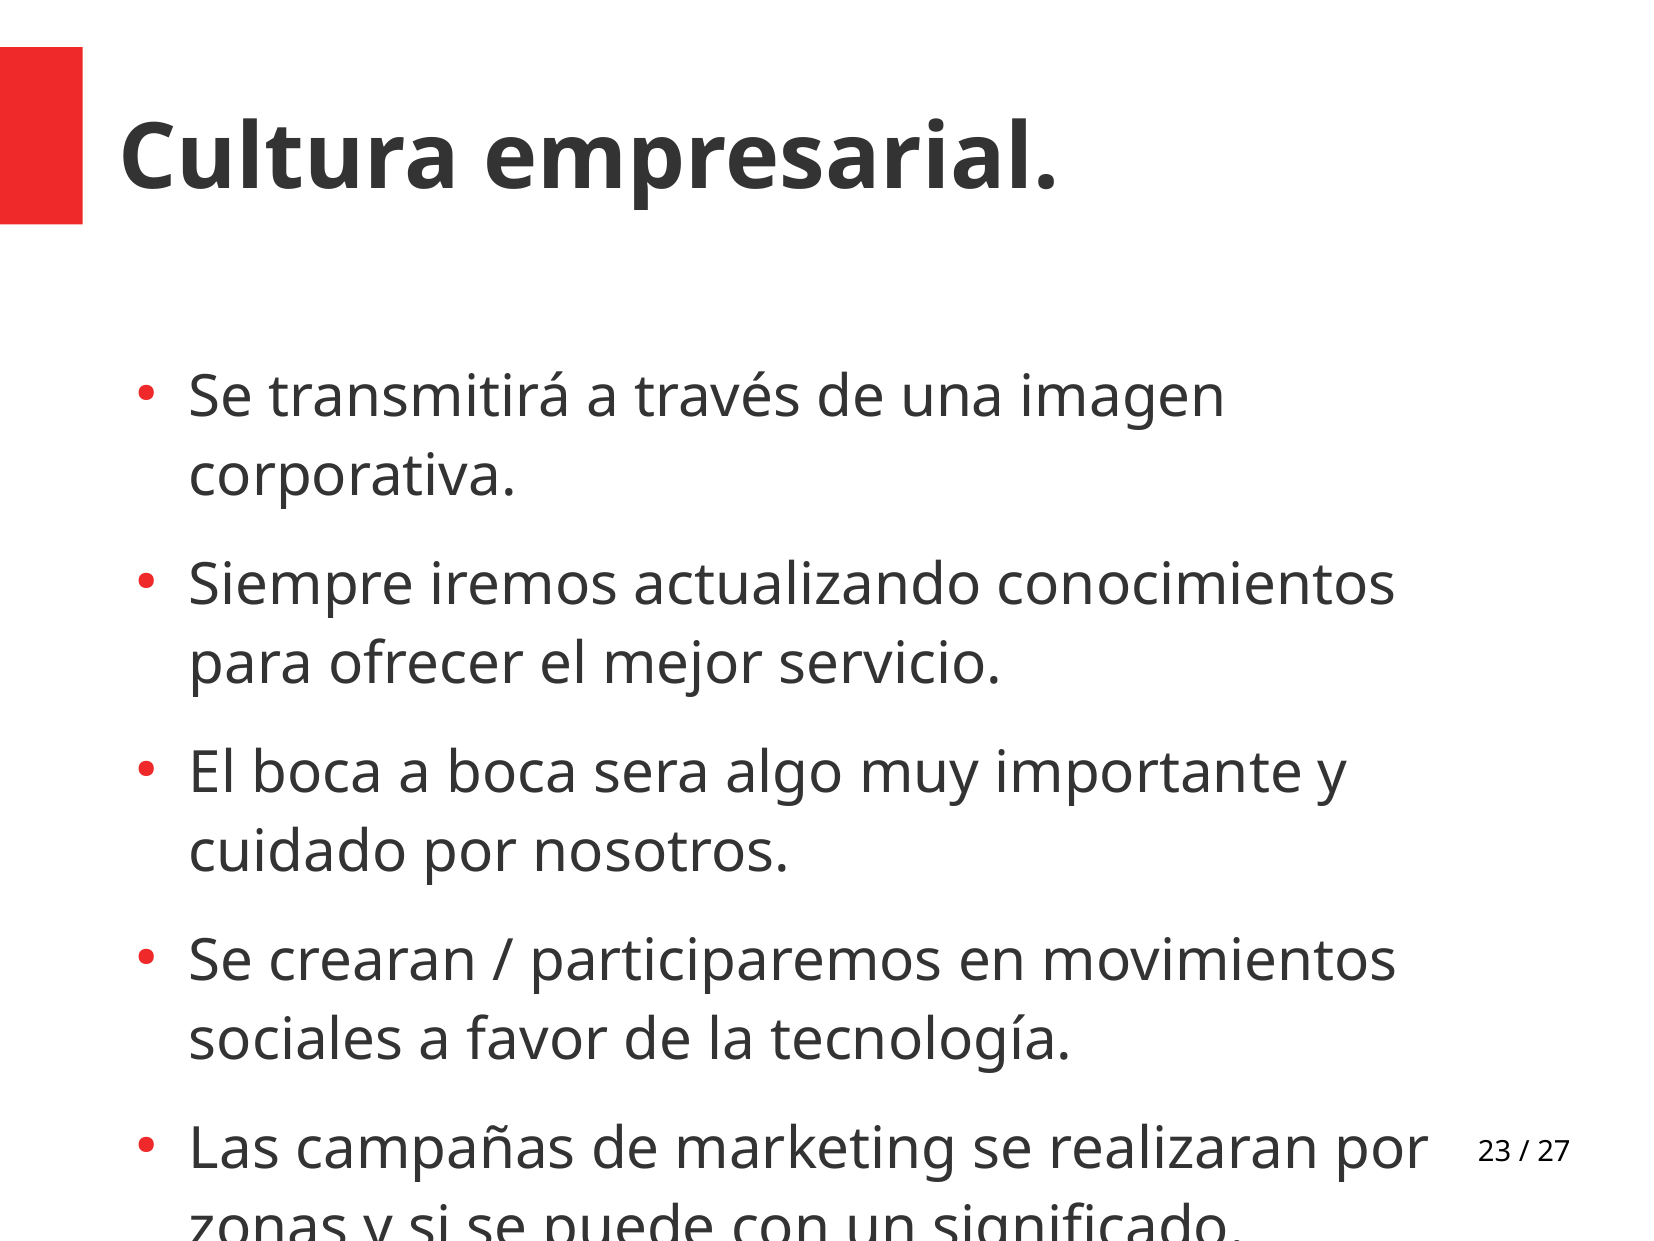

# Cultura empresarial.
Se transmitirá a través de una imagen corporativa.
Siempre iremos actualizando conocimientos para ofrecer el mejor servicio.
El boca a boca sera algo muy importante y cuidado por nosotros.
Se crearan / participaremos en movimientos sociales a favor de la tecnología.
Las campañas de marketing se realizaran por zonas y si se puede con un significado.
23